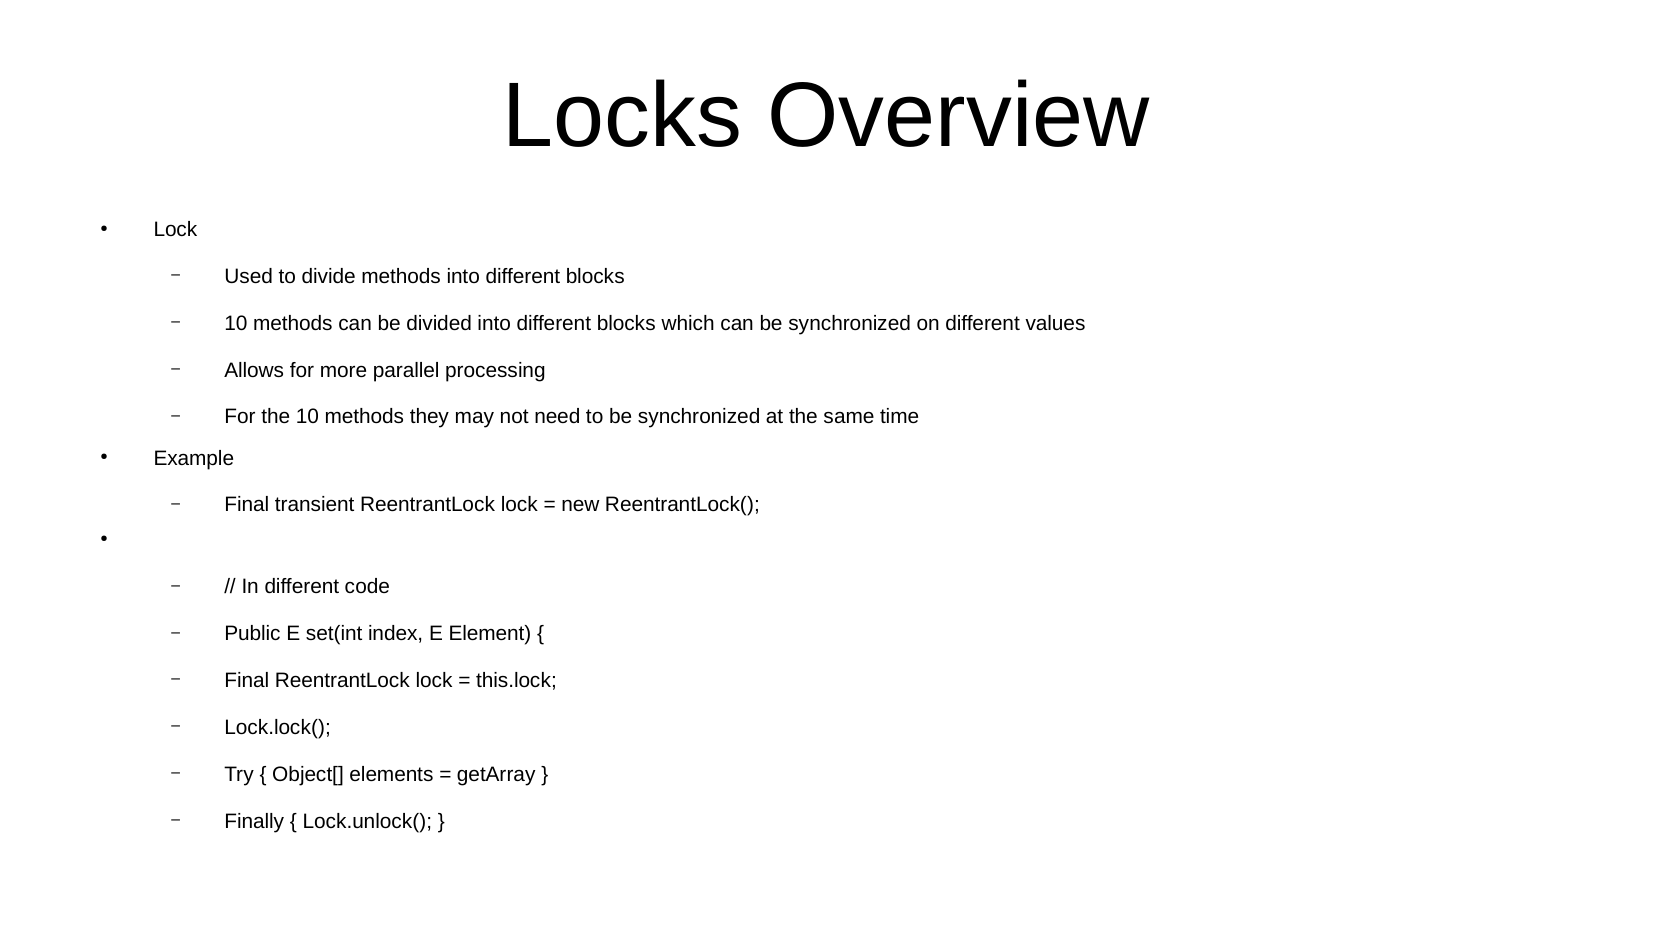

# Locks Overview
Lock
Used to divide methods into different blocks
10 methods can be divided into different blocks which can be synchronized on different values
Allows for more parallel processing
For the 10 methods they may not need to be synchronized at the same time
Example
Final transient ReentrantLock lock = new ReentrantLock();
// In different code
Public E set(int index, E Element) {
Final ReentrantLock lock = this.lock;
Lock.lock();
Try { Object[] elements = getArray }
Finally { Lock.unlock(); }